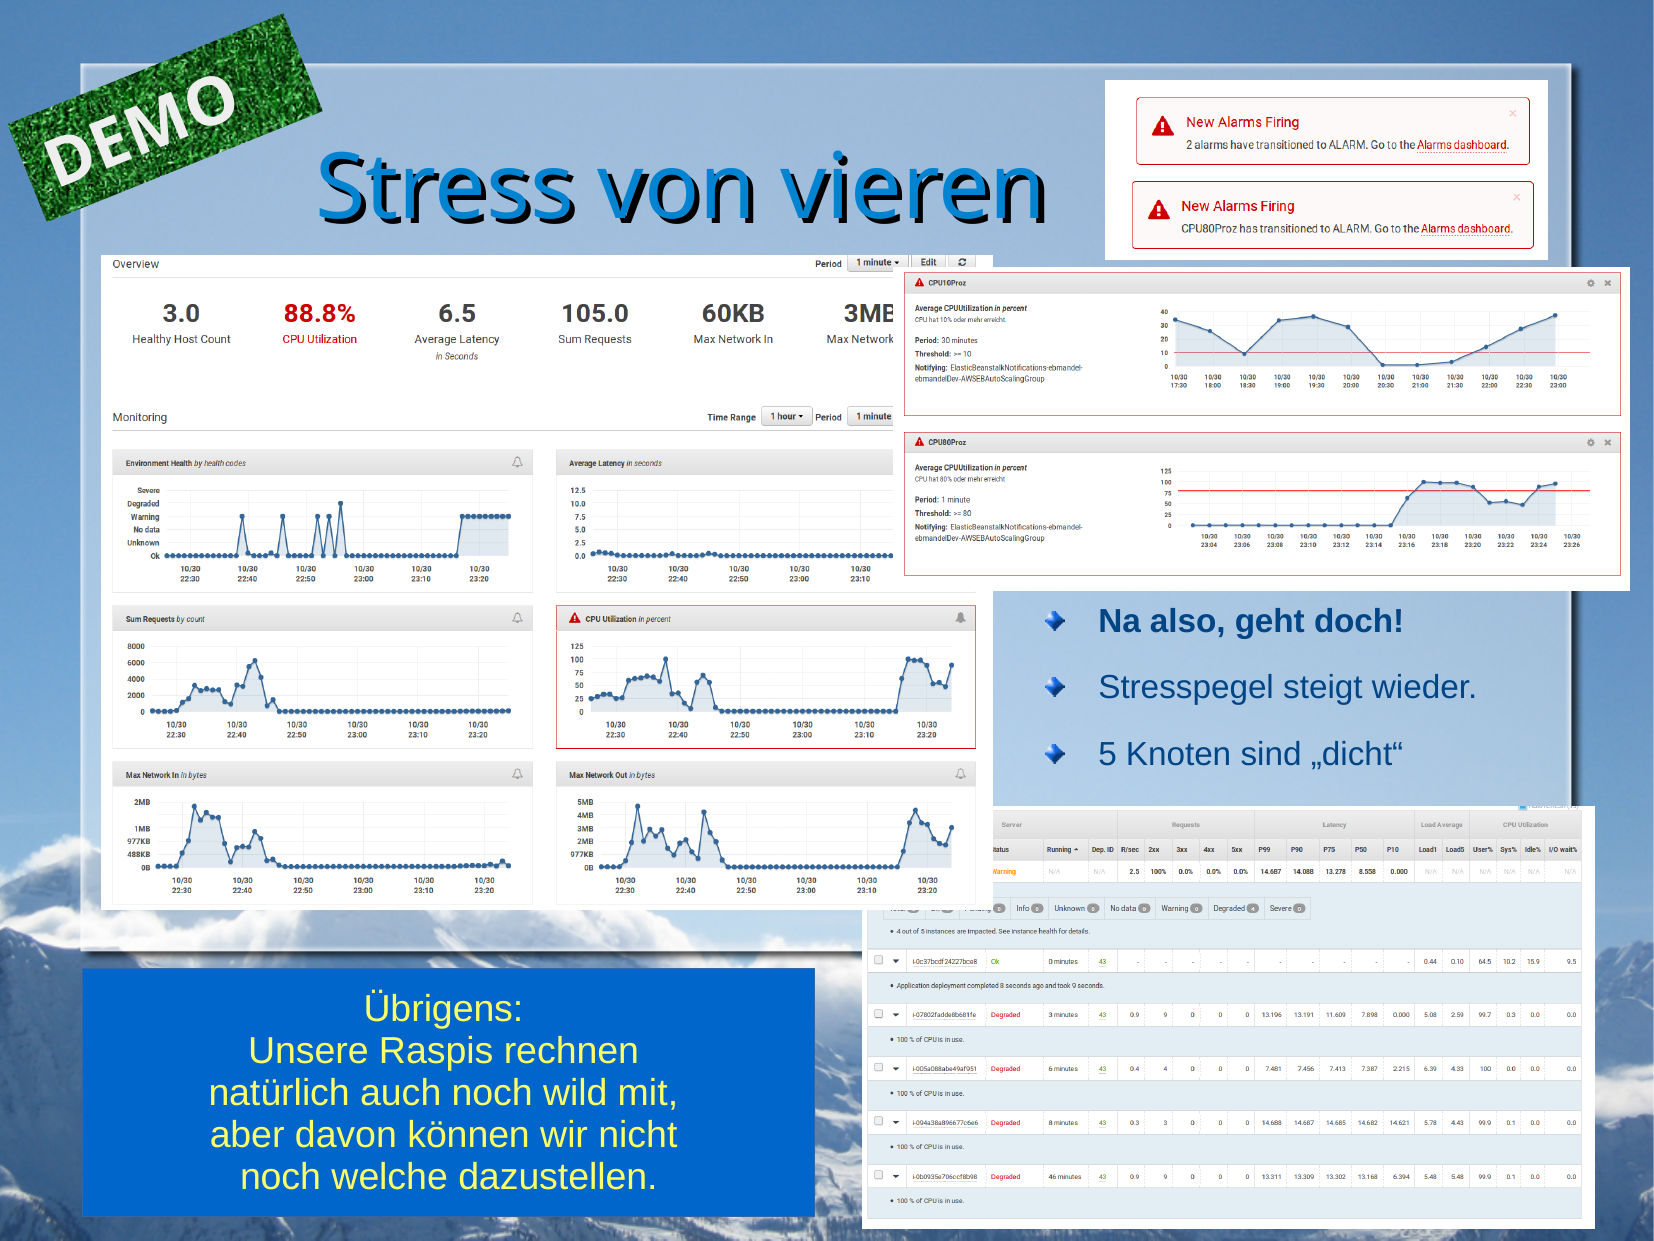

DEMO
# Stress von vieren
Na also, geht doch!
Stresspegel steigt wieder.
5 Knoten sind „dicht“
Übrigens:
Unsere Raspis rechnen
natürlich auch noch wild mit,
aber davon können wir nicht
noch welche dazustellen.
118